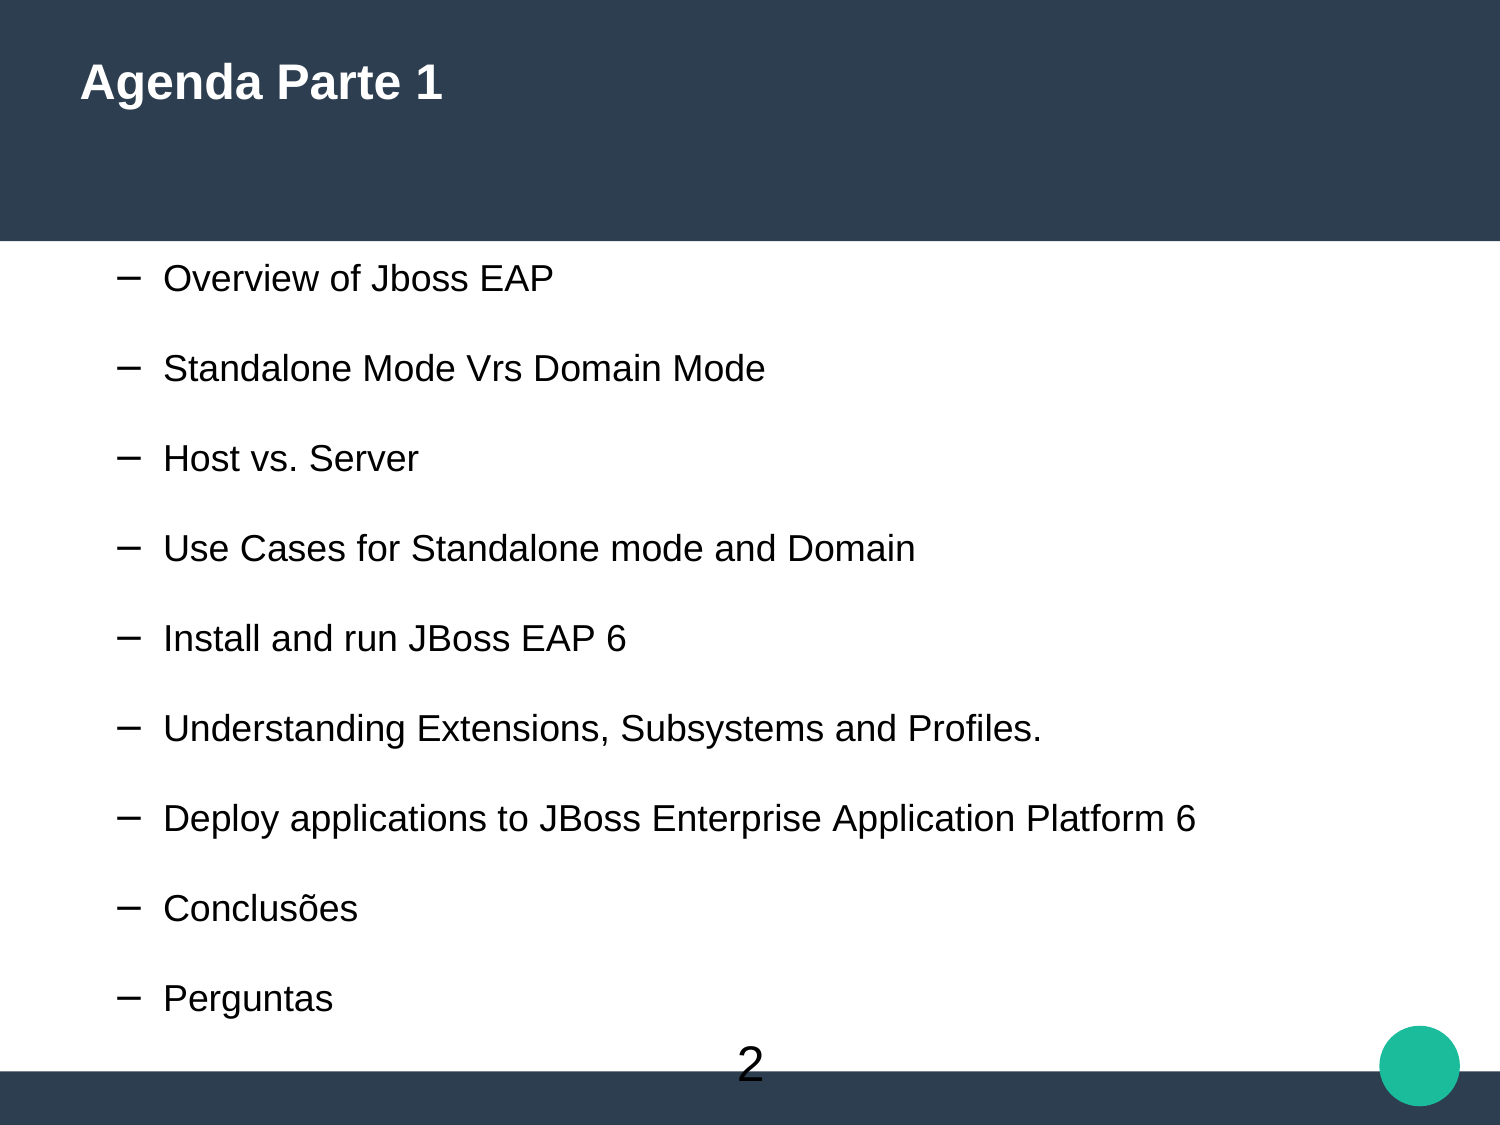

Agenda Parte 1
Overview of Jboss EAP
Standalone Mode Vrs Domain Mode
Host vs. Server
Use Cases for Standalone mode and Domain
Install and run JBoss EAP 6
Understanding Extensions, Subsystems and Profiles.
Deploy applications to JBoss Enterprise Application Platform 6
Conclusões
Perguntas